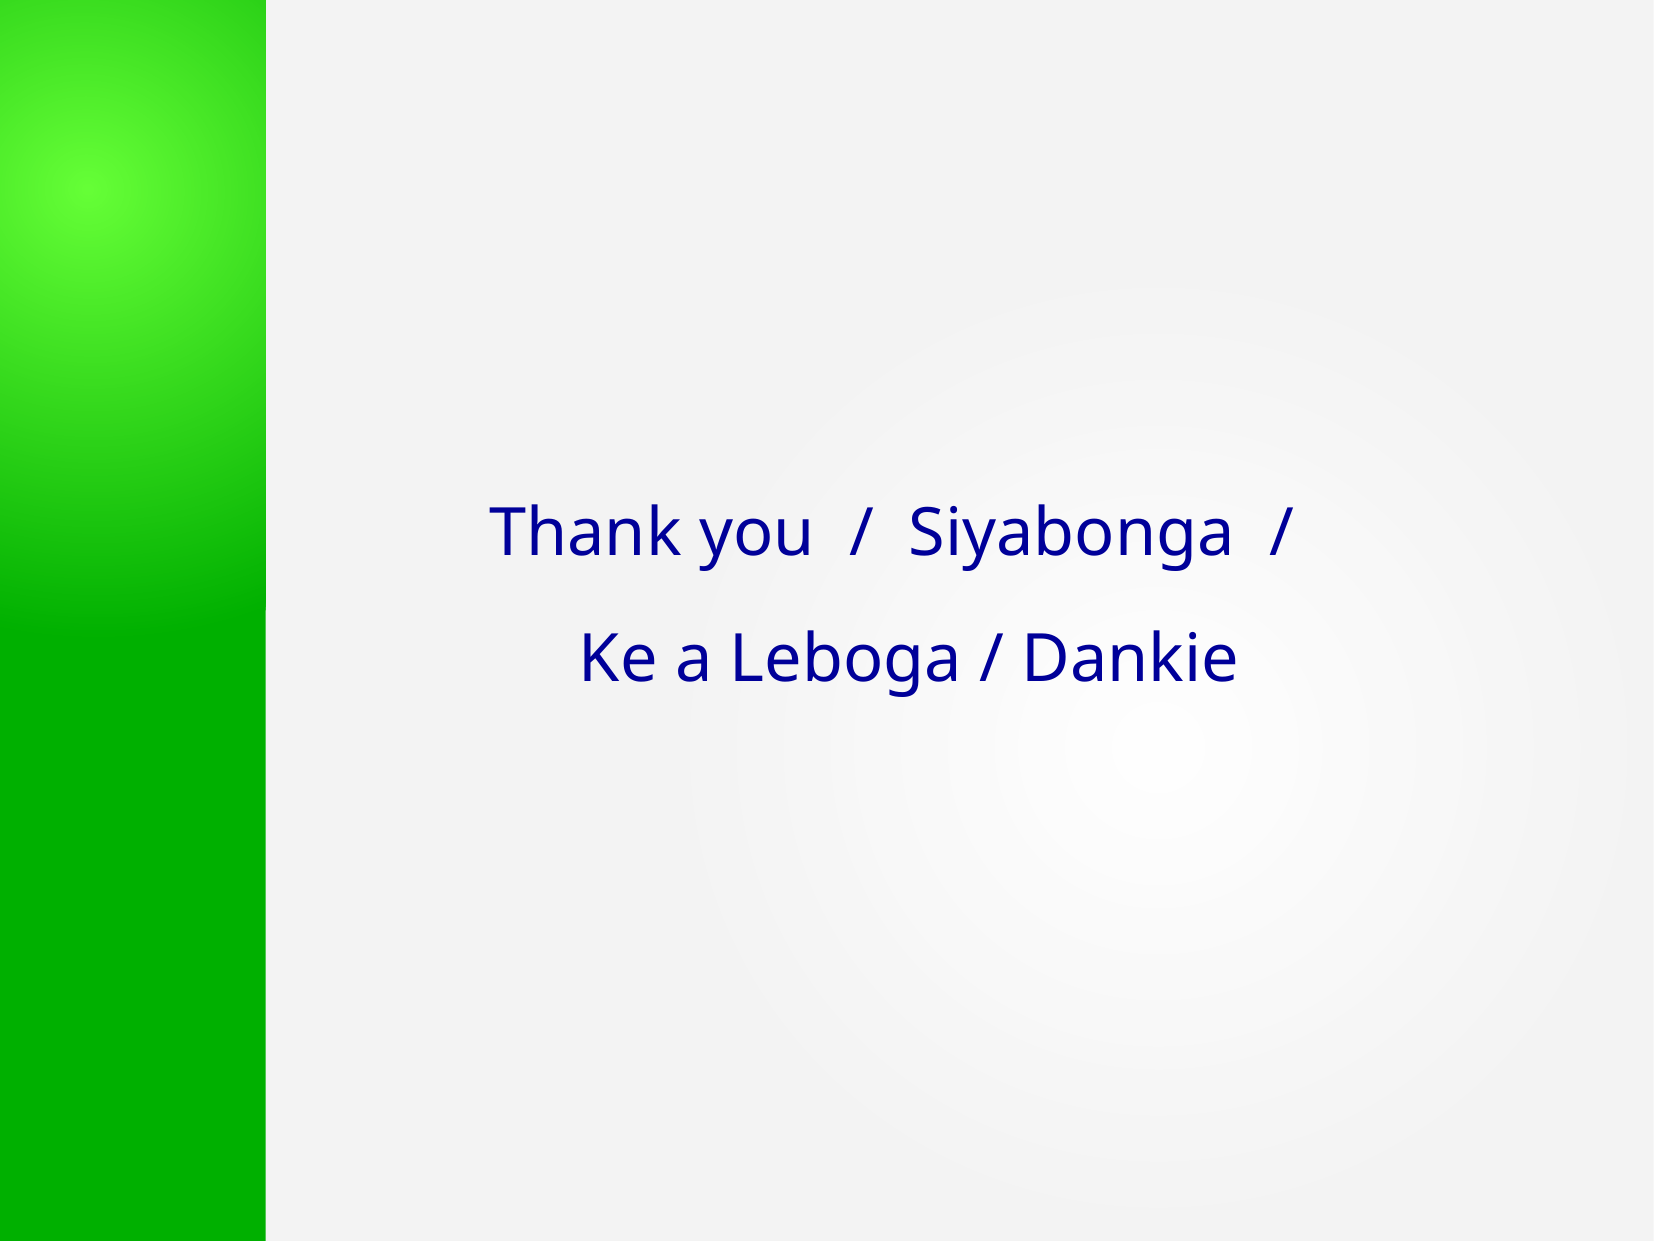

Thank you / Siyabonga /
Ke a Leboga / Dankie